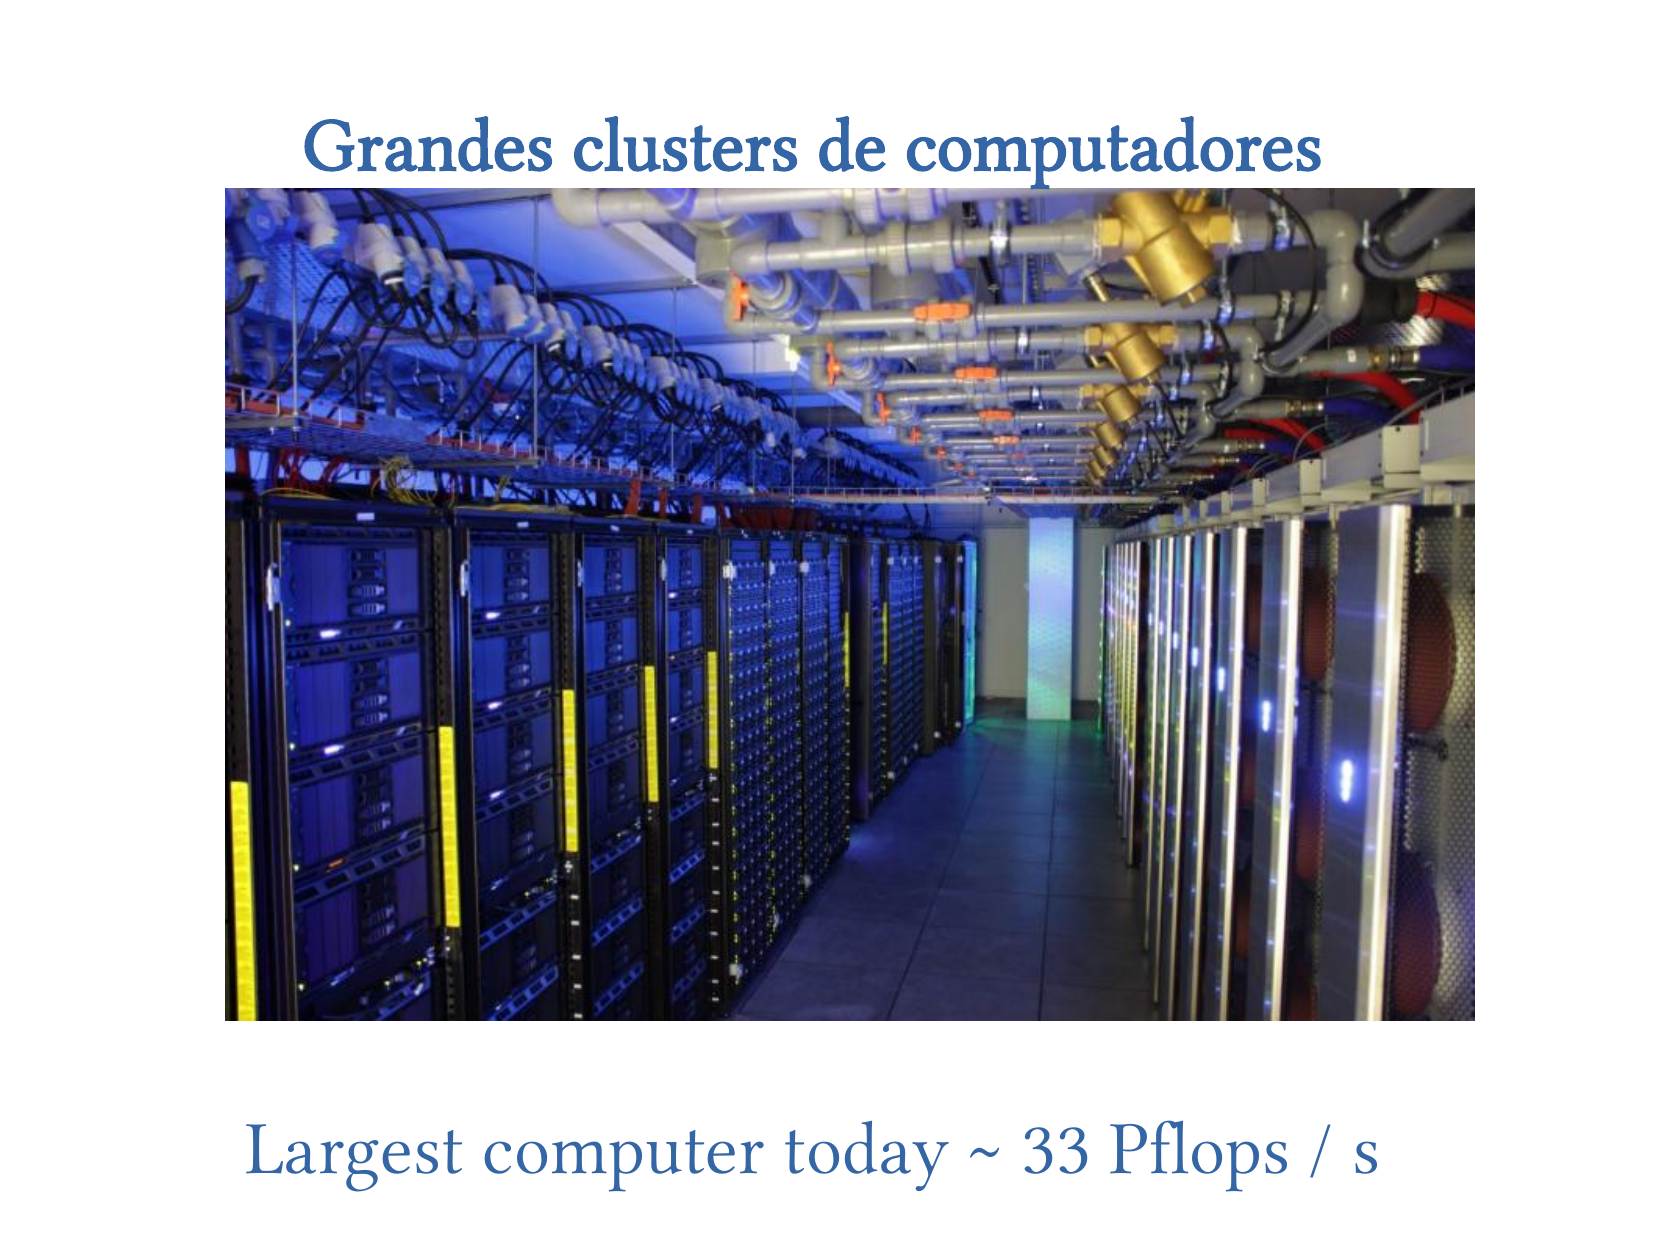

# Grandes clusters de computadores
Largest computer today ~ 33 Pflops / s